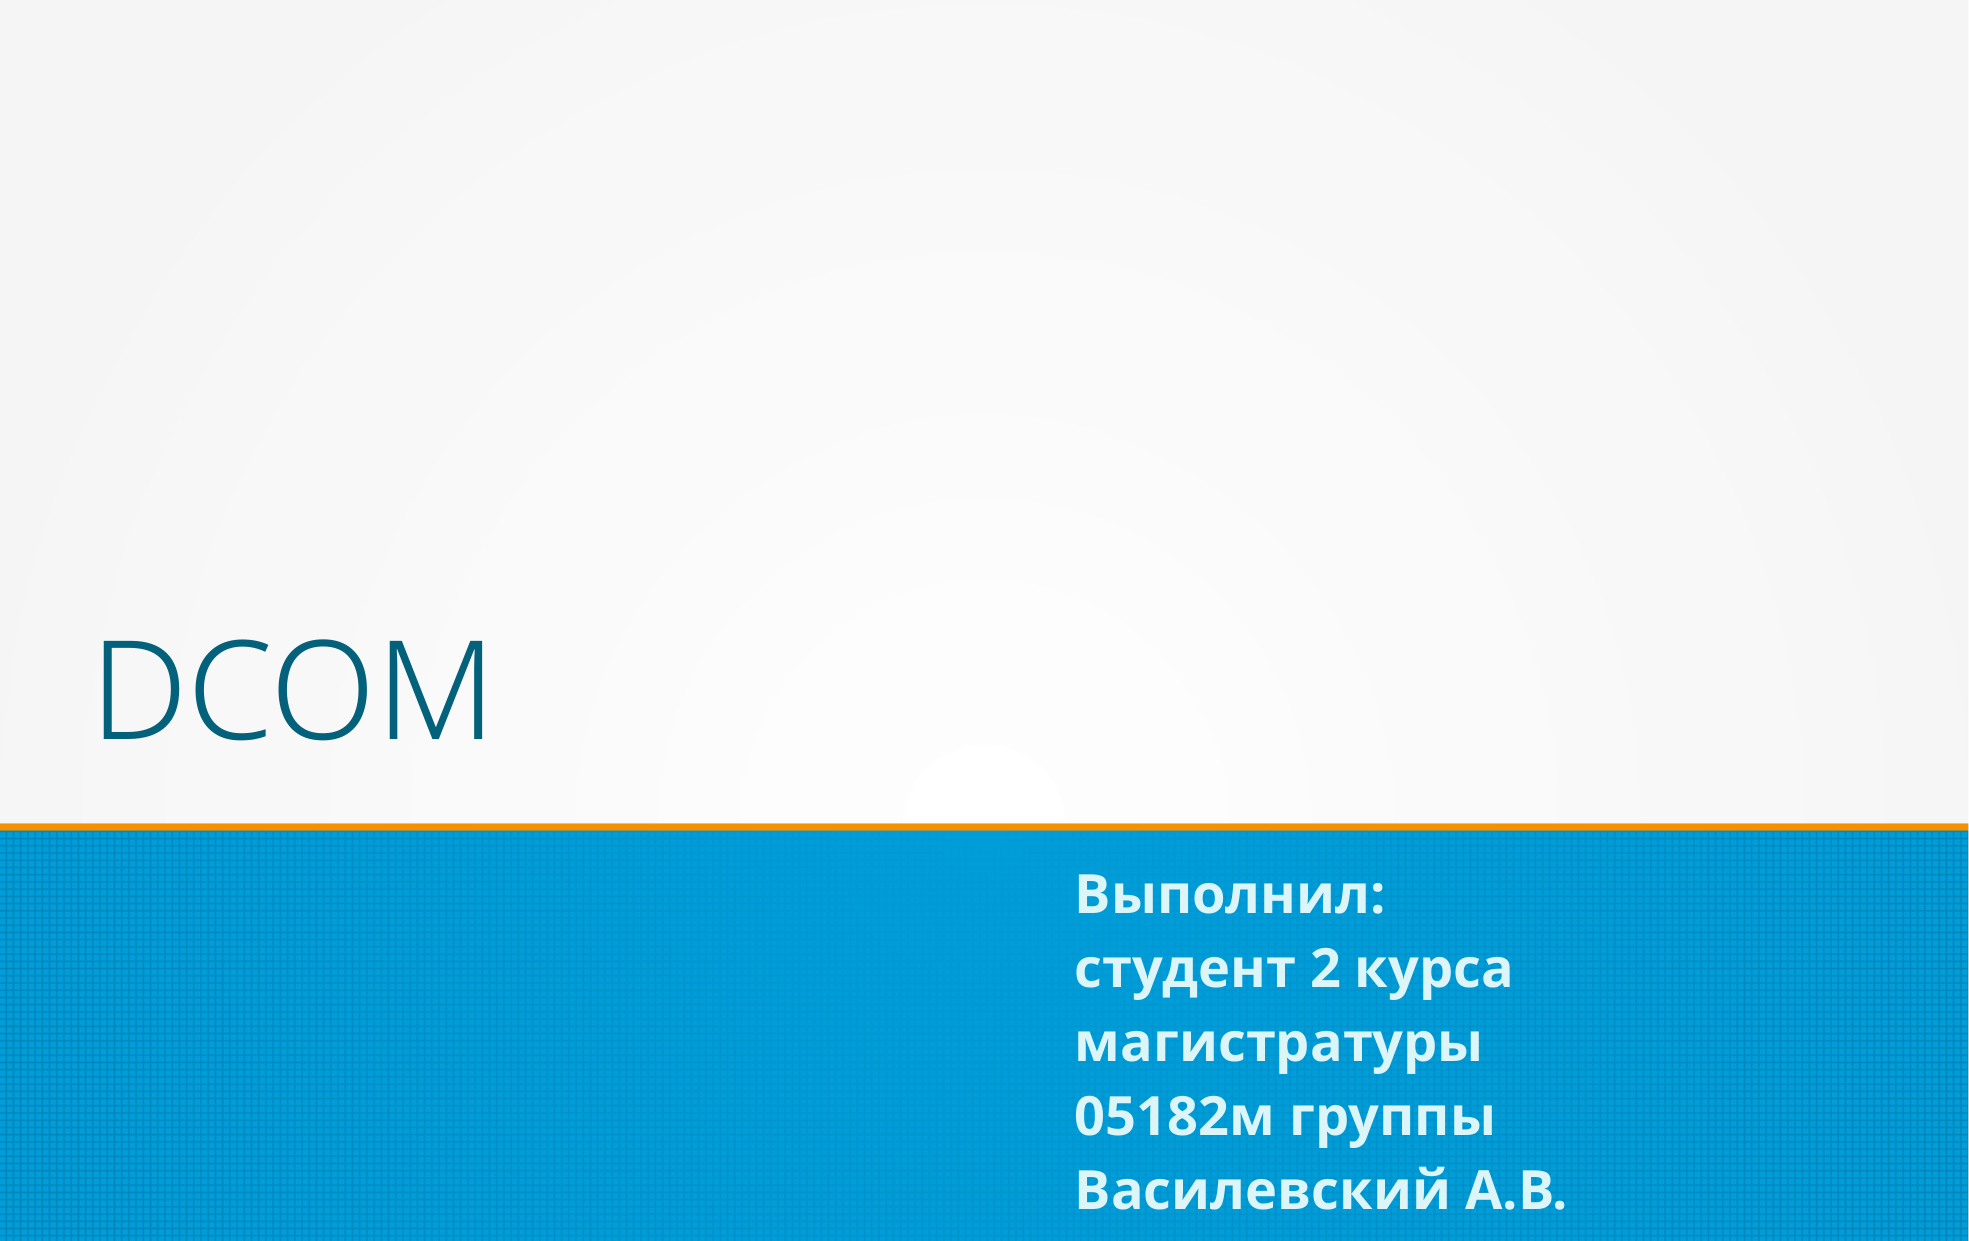

# DCOM
Выполнил:
студент 2 курса магистратуры
05182м группы
Василевский А.В.